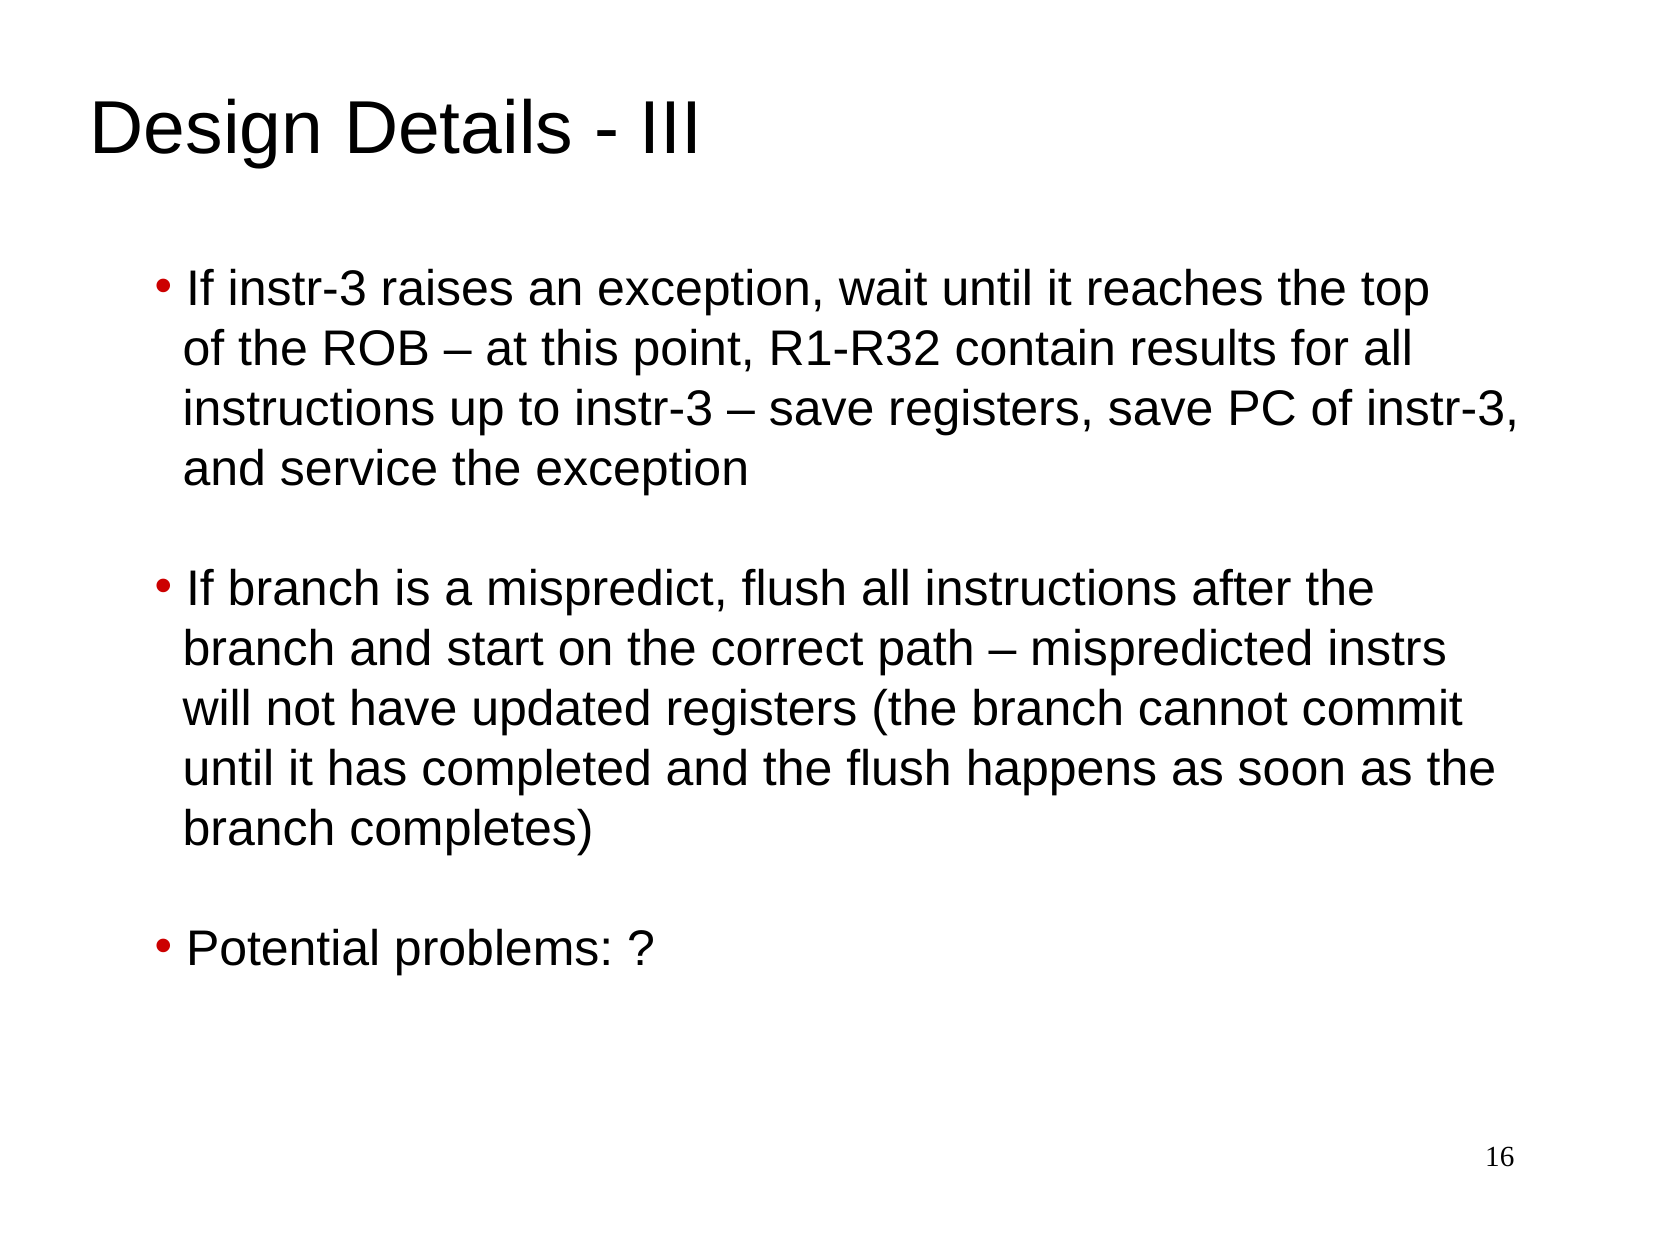

Design Details - III
 If instr-3 raises an exception, wait until it reaches the top
 of the ROB – at this point, R1-R32 contain results for all
 instructions up to instr-3 – save registers, save PC of instr-3,
 and service the exception
 If branch is a mispredict, flush all instructions after the
 branch and start on the correct path – mispredicted instrs
 will not have updated registers (the branch cannot commit
 until it has completed and the flush happens as soon as the
 branch completes)
 Potential problems: ?